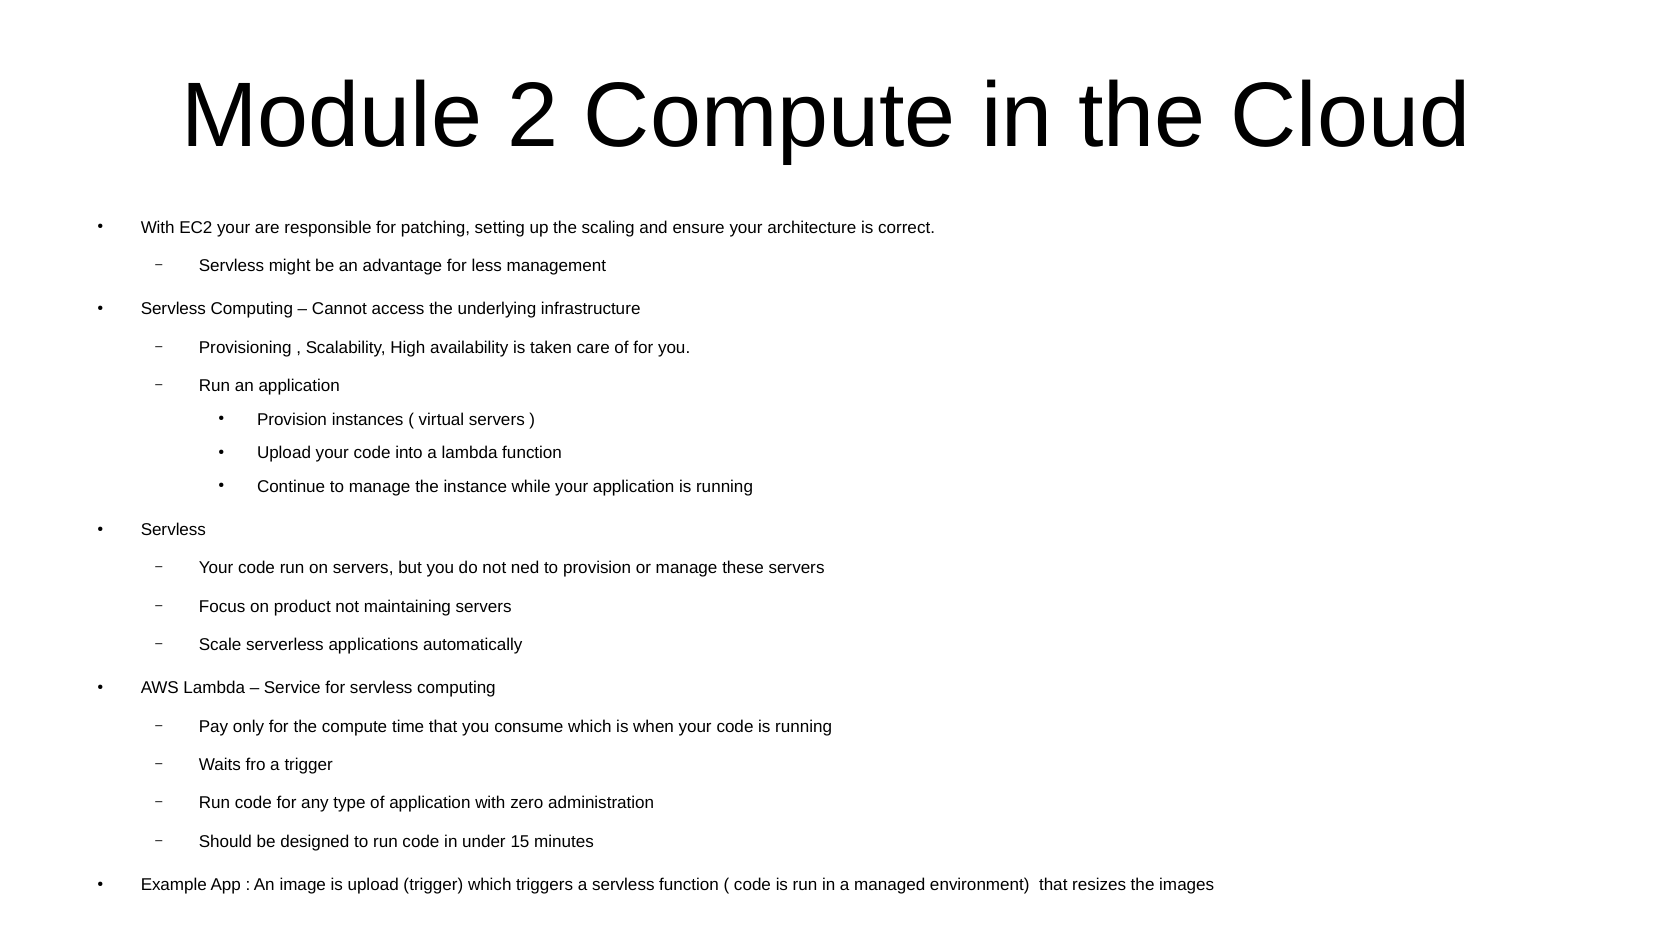

# Module 2 Compute in the Cloud
With EC2 your are responsible for patching, setting up the scaling and ensure your architecture is correct.
Servless might be an advantage for less management
Servless Computing – Cannot access the underlying infrastructure
Provisioning , Scalability, High availability is taken care of for you.
Run an application
Provision instances ( virtual servers )
Upload your code into a lambda function
Continue to manage the instance while your application is running
Servless
Your code run on servers, but you do not ned to provision or manage these servers
Focus on product not maintaining servers
Scale serverless applications automatically
AWS Lambda – Service for servless computing
Pay only for the compute time that you consume which is when your code is running
Waits fro a trigger
Run code for any type of application with zero administration
Should be designed to run code in under 15 minutes
Example App : An image is upload (trigger) which triggers a servless function ( code is run in a managed environment) that resizes the images